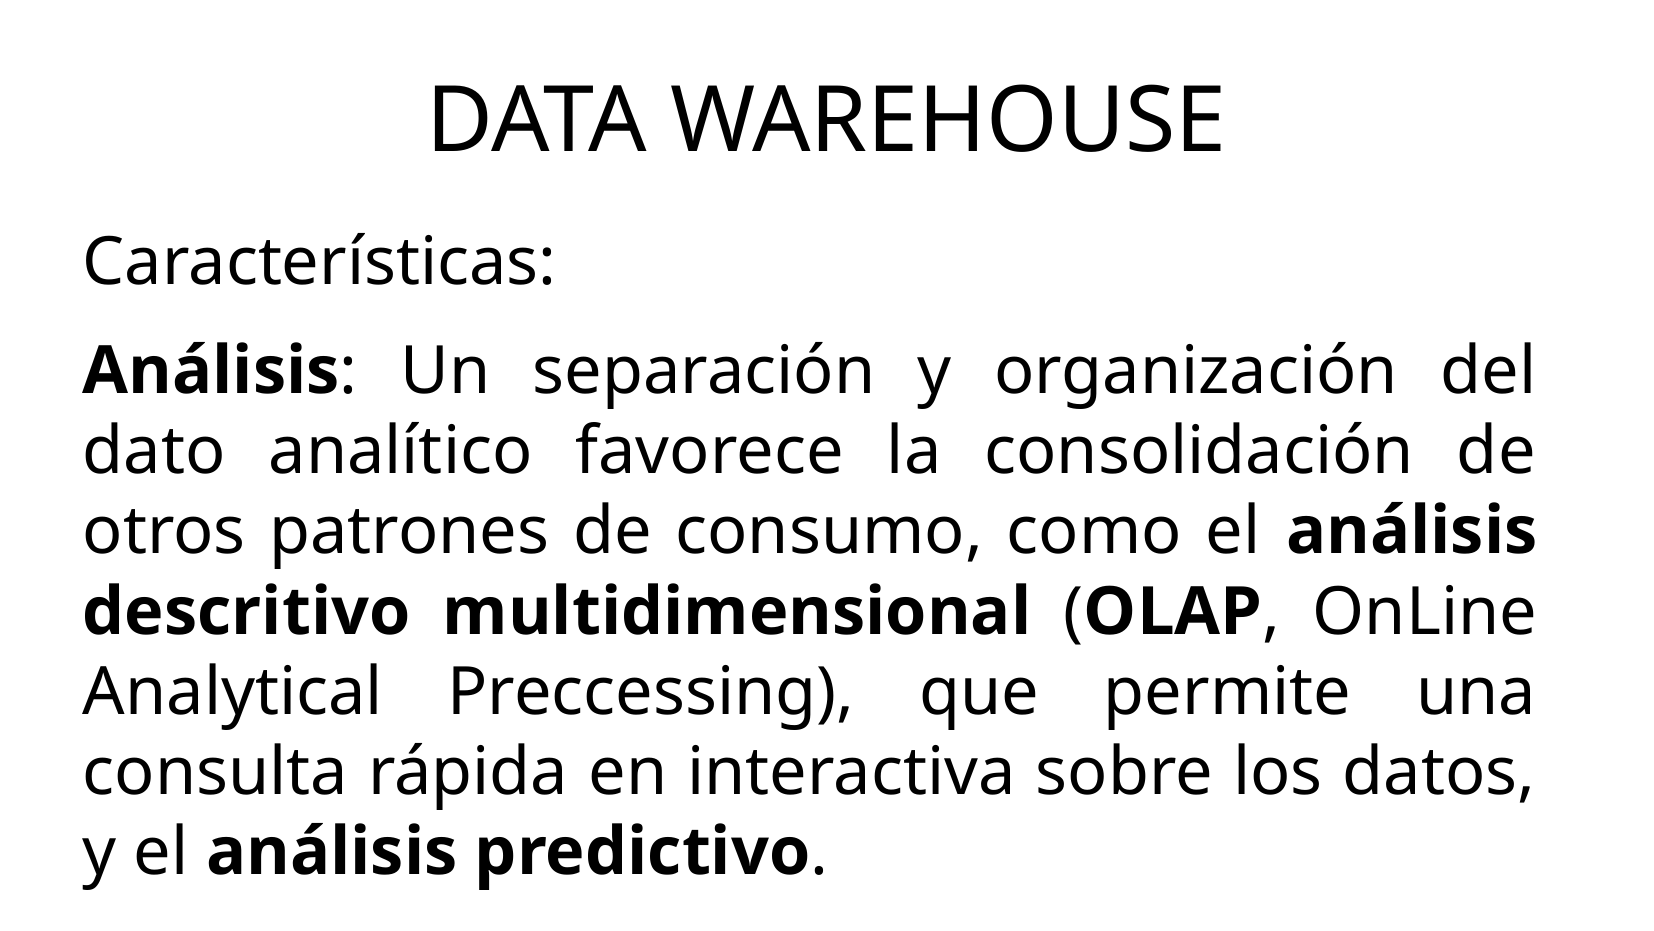

# DATA WAREHOUSE
Características:
Análisis: Un separación y organización del dato analítico favorece la consolidación de otros patrones de consumo, como el análisis descritivo multidimensional (OLAP, OnLine Analytical Preccessing), que permite una consulta rápida en interactiva sobre los datos, y el análisis predictivo.